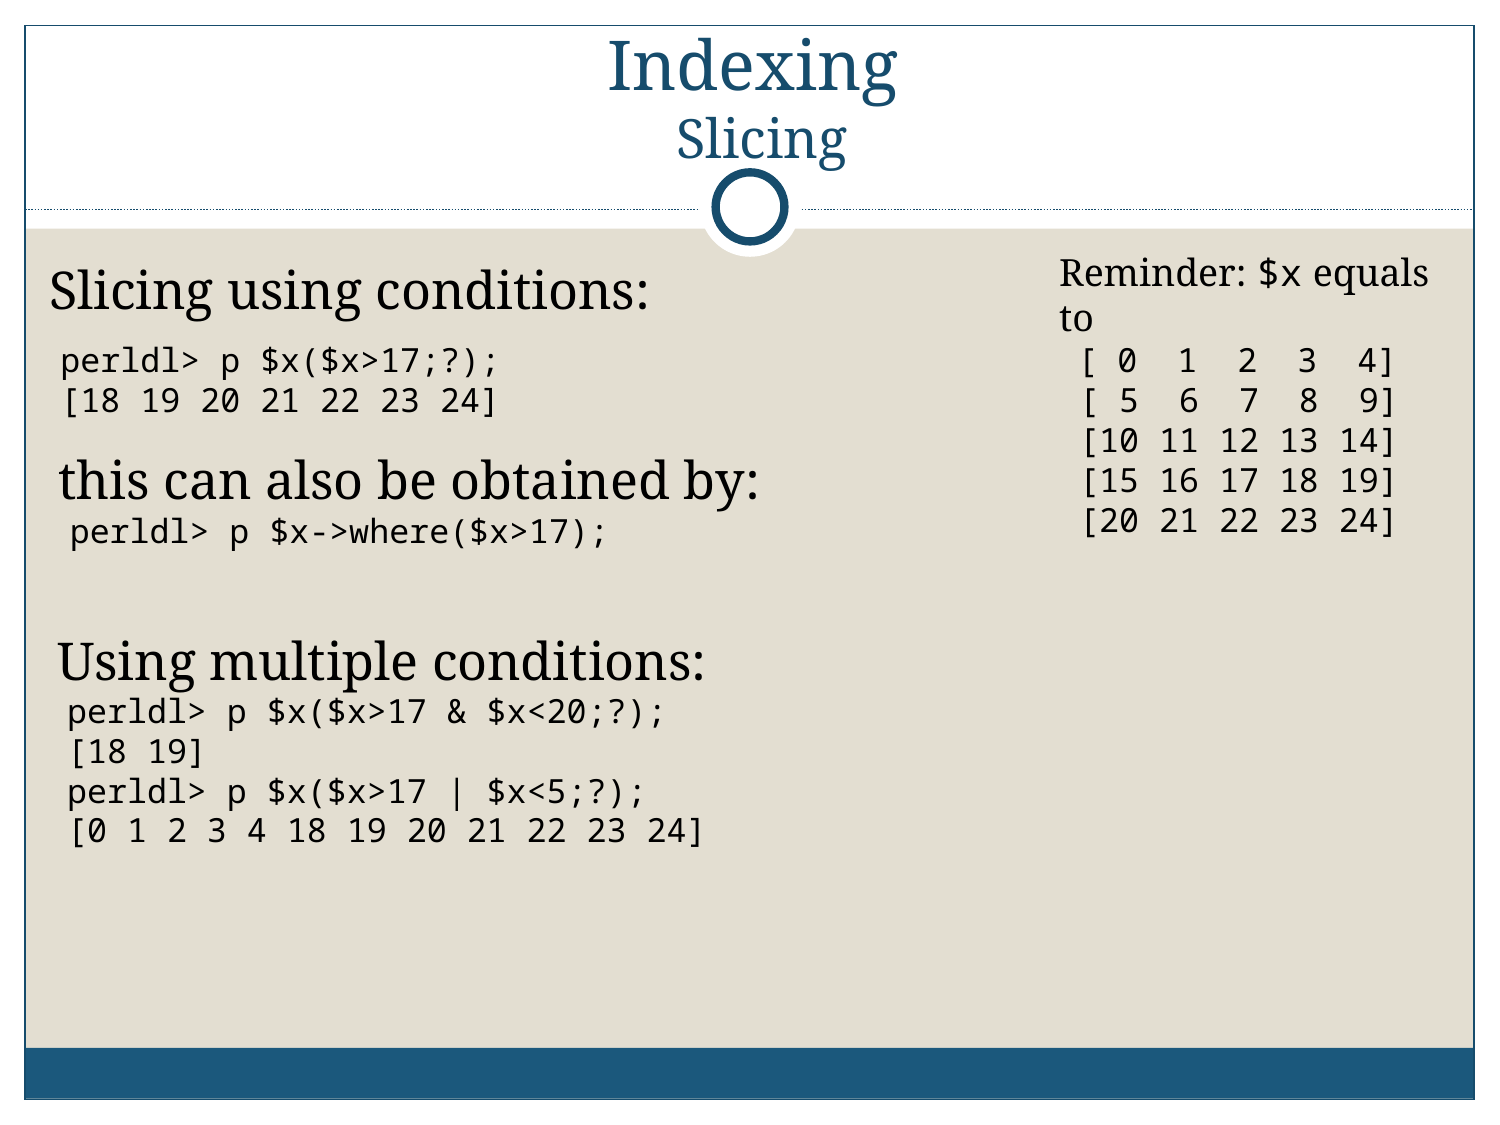

# Indexing Slicing
Reminder: $x equals to
 [ 0 1 2 3 4]
 [ 5 6 7 8 9]
 [10 11 12 13 14]
 [15 16 17 18 19]
 [20 21 22 23 24]
Slicing using conditions:
perldl> p $x($x>17;?);
[18 19 20 21 22 23 24]
this can also be obtained by:
perldl> p $x->where($x>17);
Using multiple conditions:
perldl> p $x($x>17 & $x<20;?);
[18 19]
perldl> p $x($x>17 | $x<5;?);
[0 1 2 3 4 18 19 20 21 22 23 24]